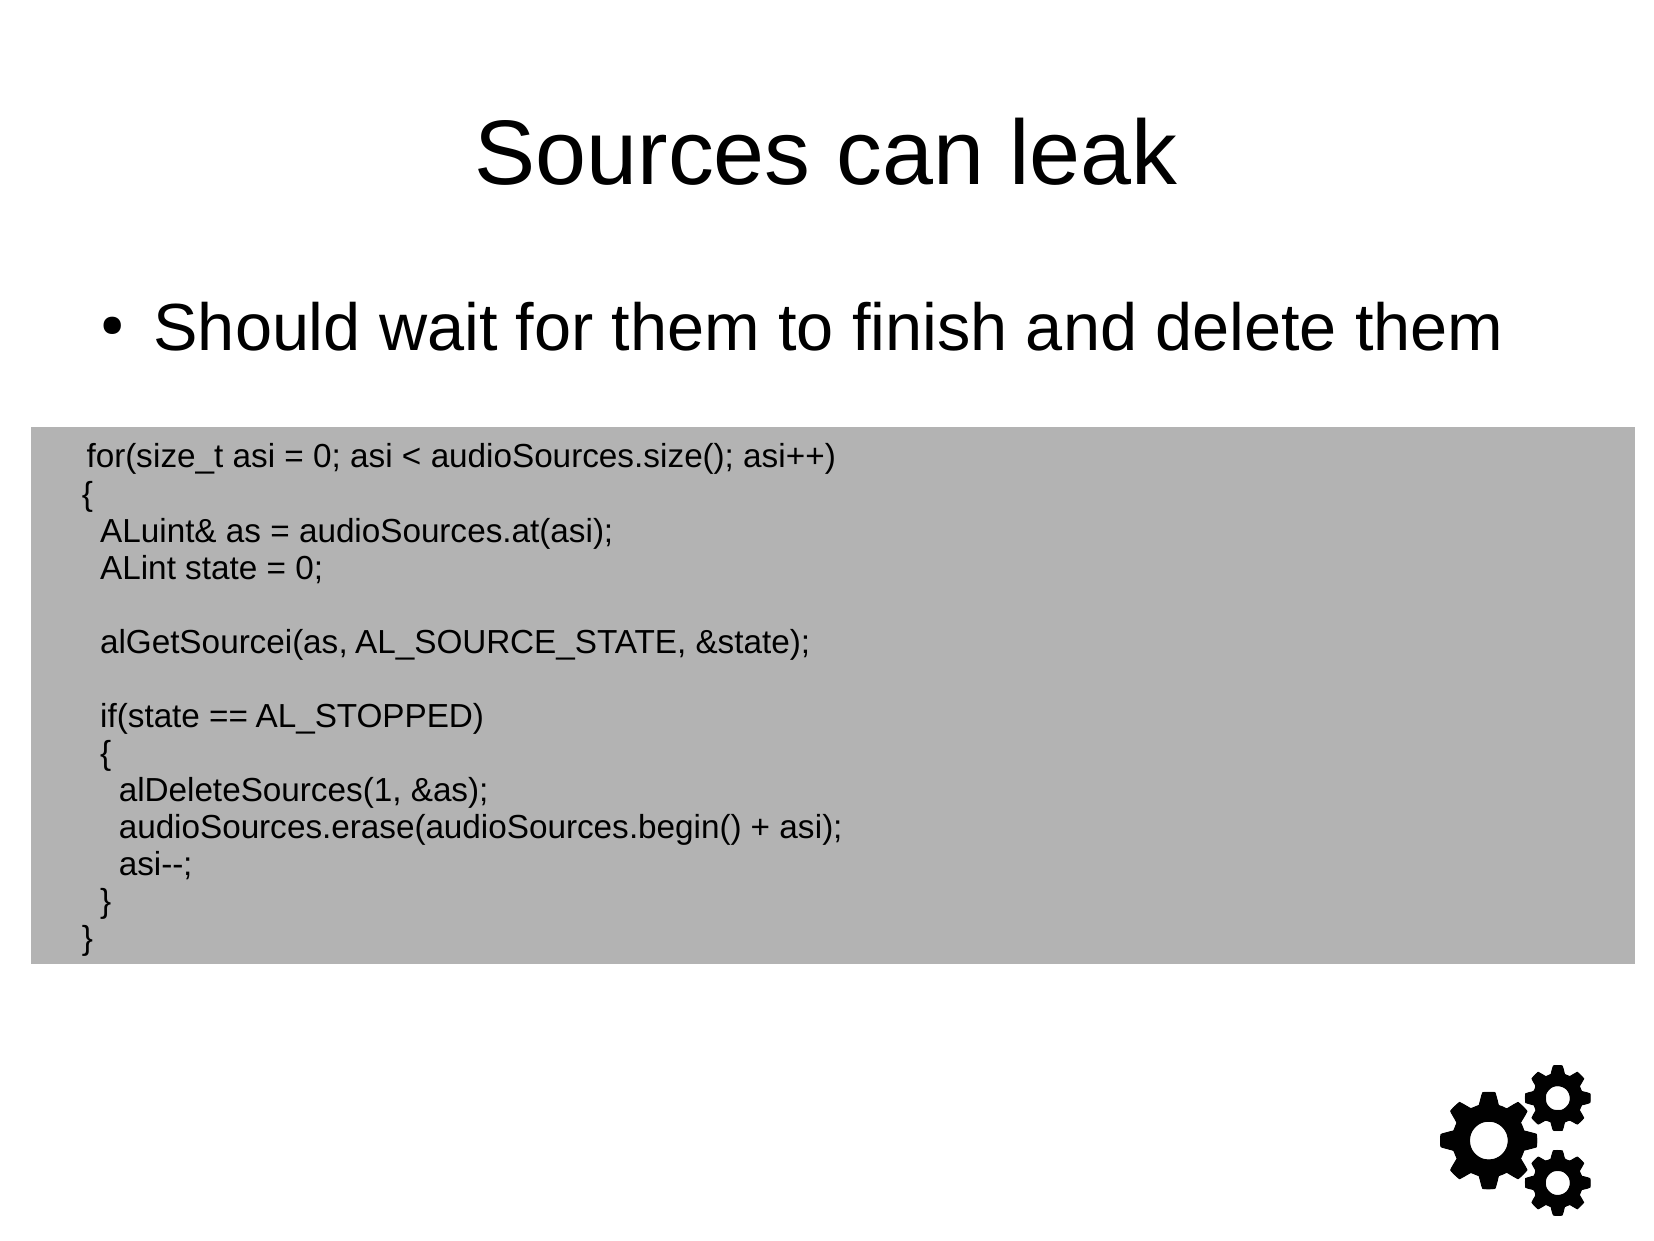

# Sources can leak
Should wait for them to finish and delete them
| for(size\_t asi = 0; asi < audioSources.size(); asi++) { ALuint& as = audioSources.at(asi); ALint state = 0; alGetSourcei(as, AL\_SOURCE\_STATE, &state); if(state == AL\_STOPPED) { alDeleteSources(1, &as); audioSources.erase(audioSources.begin() + asi); asi--; } } |
| --- |